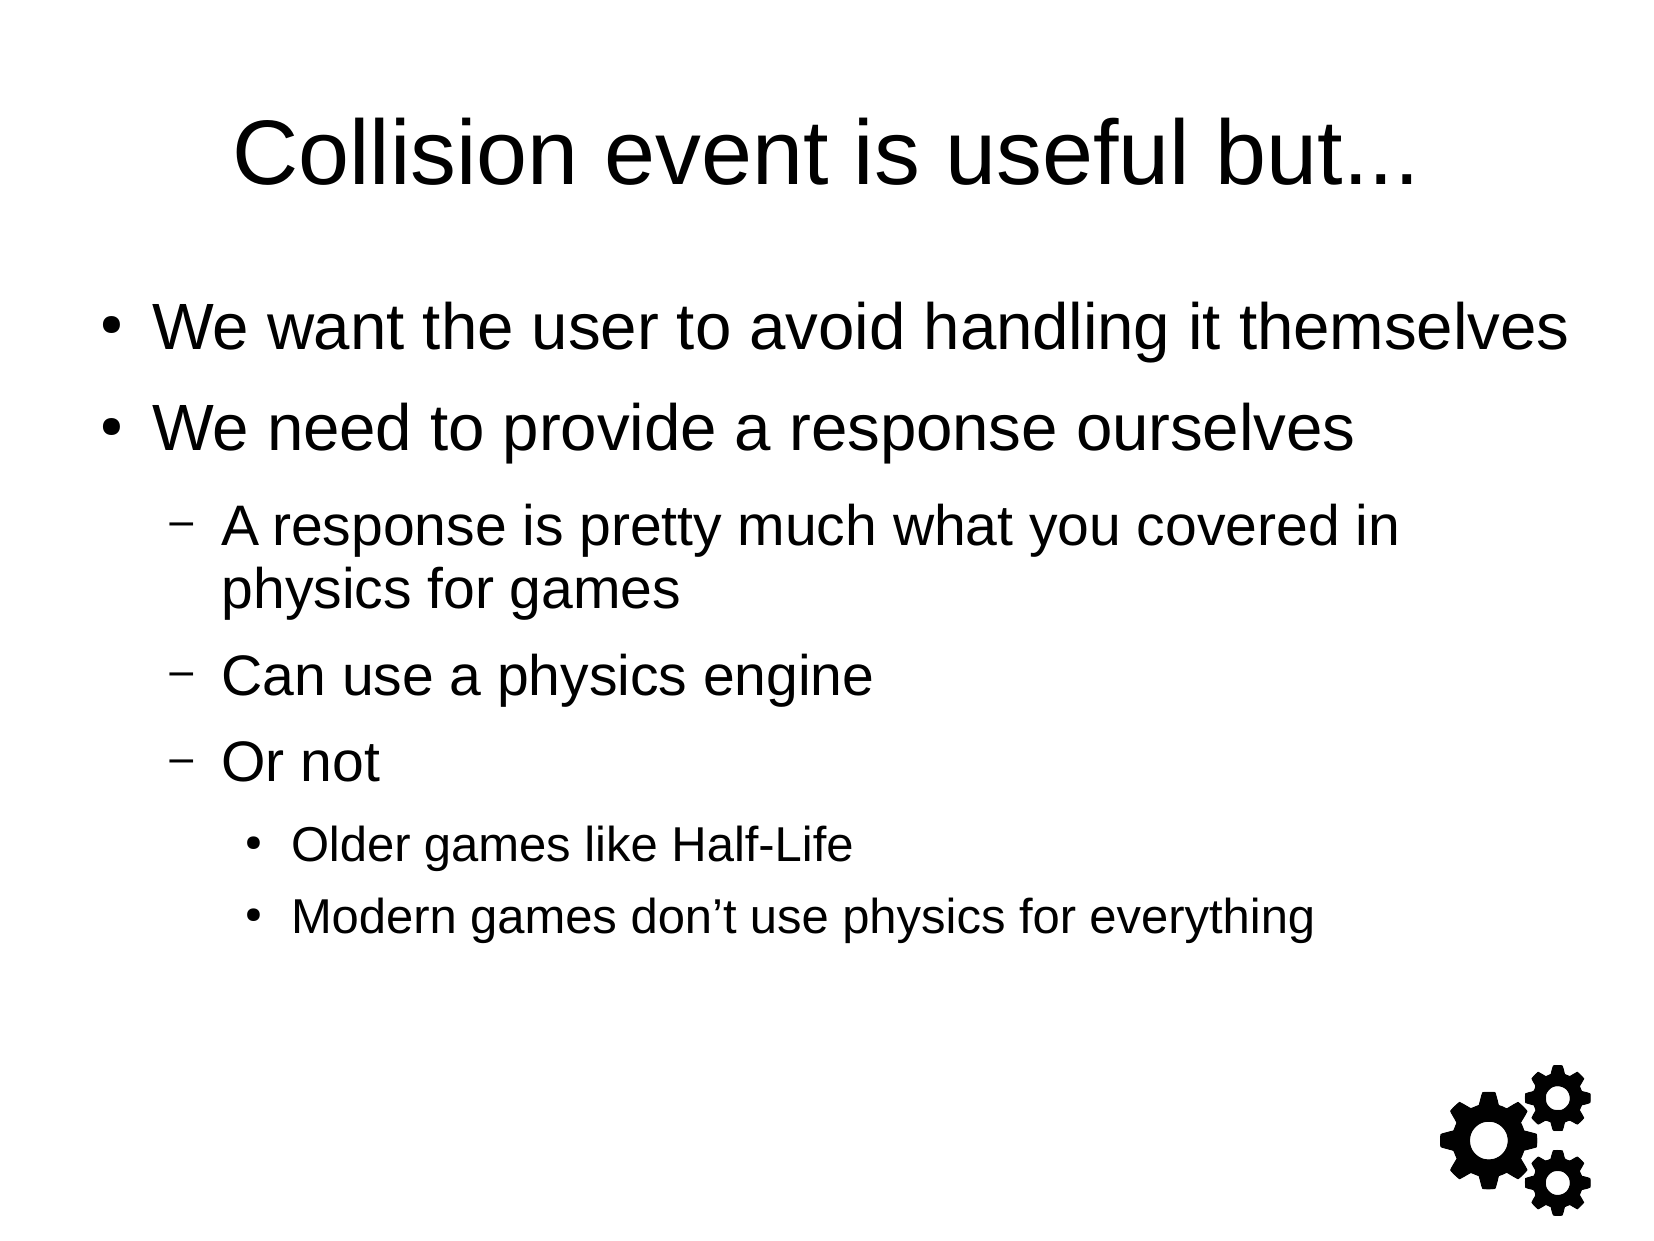

# Collision event is useful but...
We want the user to avoid handling it themselves
We need to provide a response ourselves
A response is pretty much what you covered in physics for games
Can use a physics engine
Or not
Older games like Half-Life
Modern games don’t use physics for everything